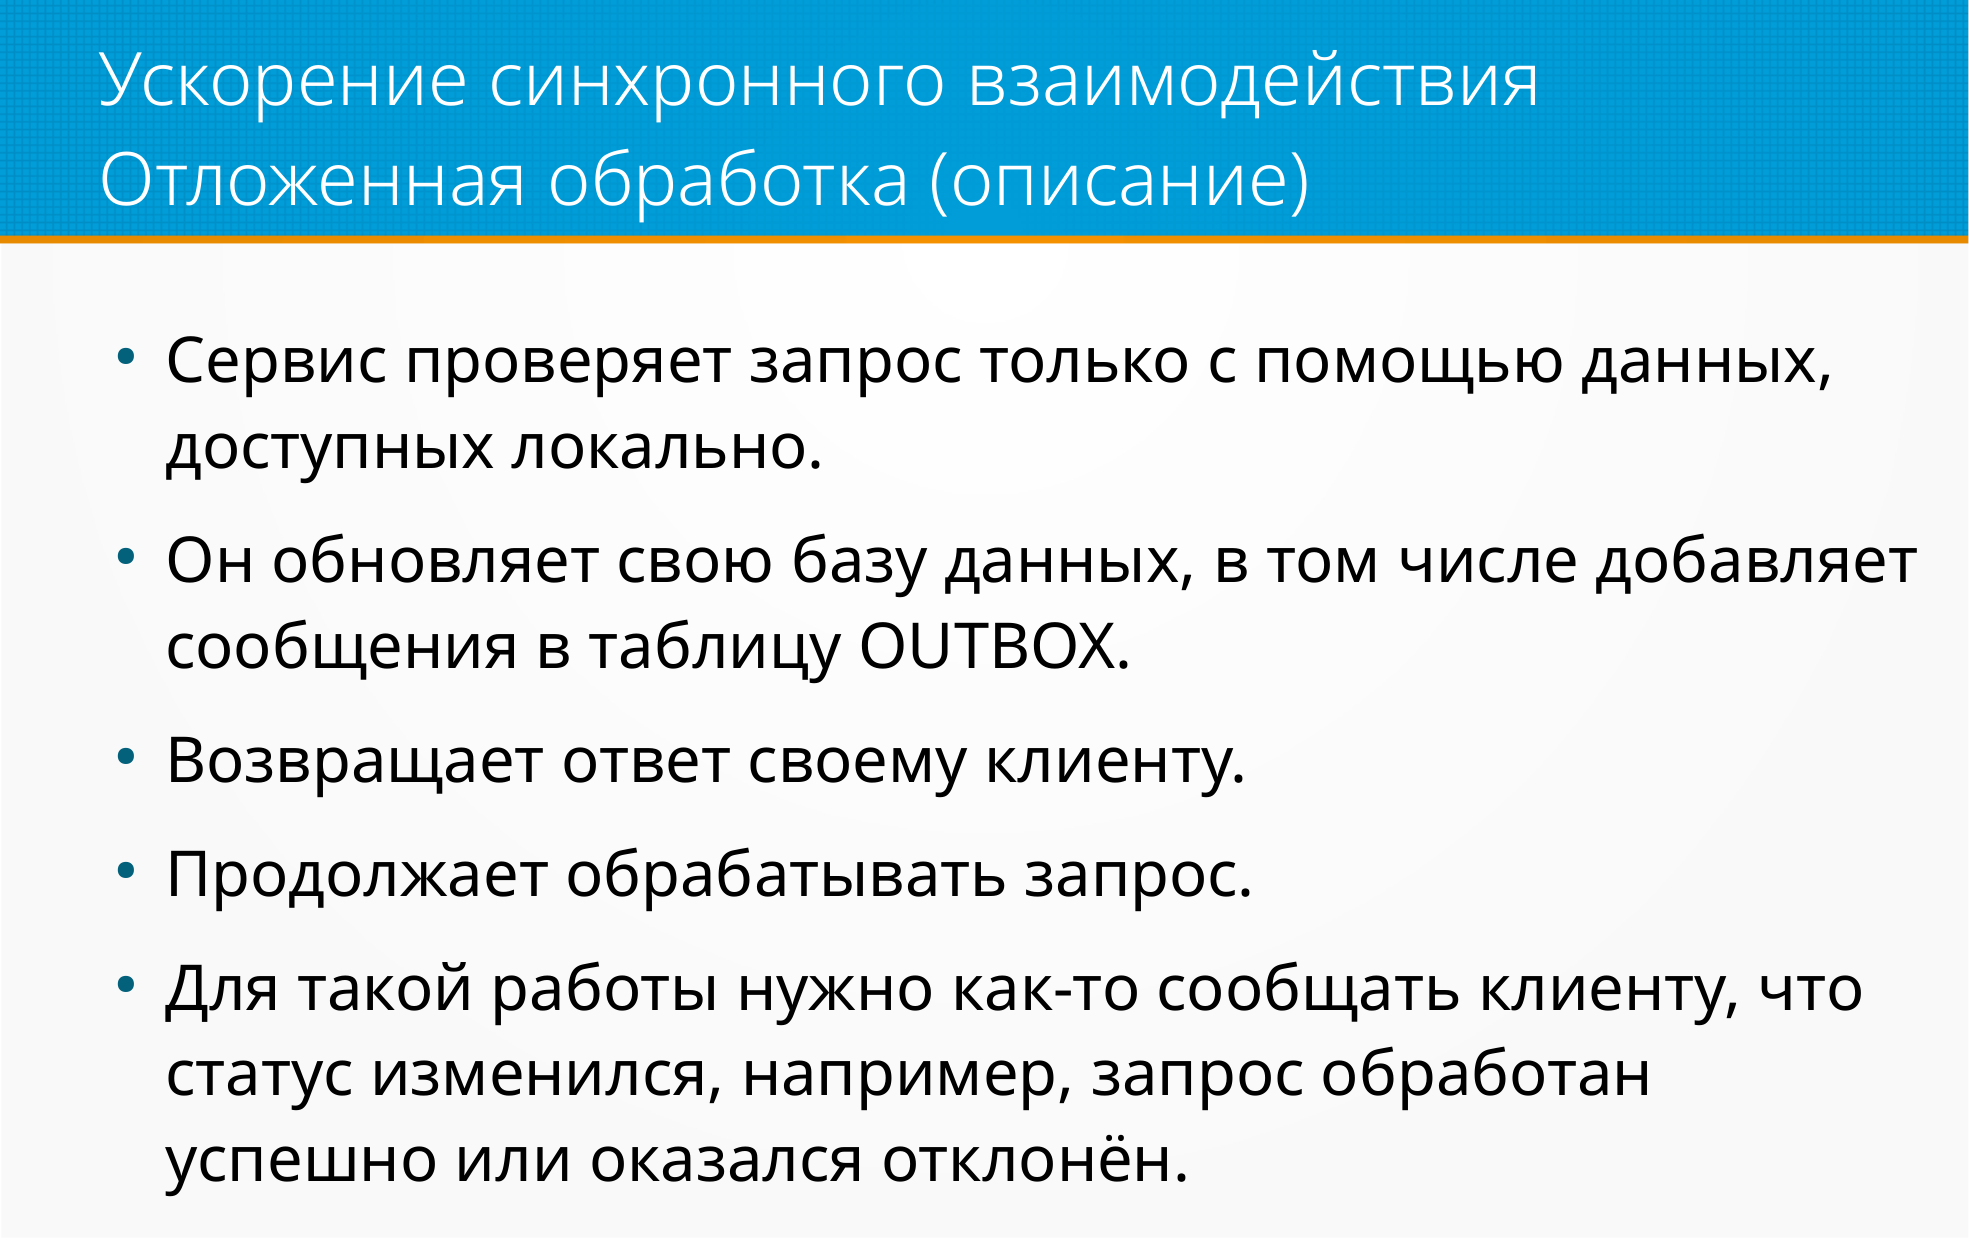

# Ускорение синхронного взаимодействия Отложенная обработка (описание)
Сервис проверяет запрос только с помощью данных, доступных локально.
Он обновляет свою базу данных, в том числе добавляет сообщения в таблицу OUTBOX.
Возвращает ответ своему клиенту.
Продолжает обрабатывать запрос.
Для такой работы нужно как-то сообщать клиенту, что статус изменился, например, запрос обработан успешно или оказался отклонён.